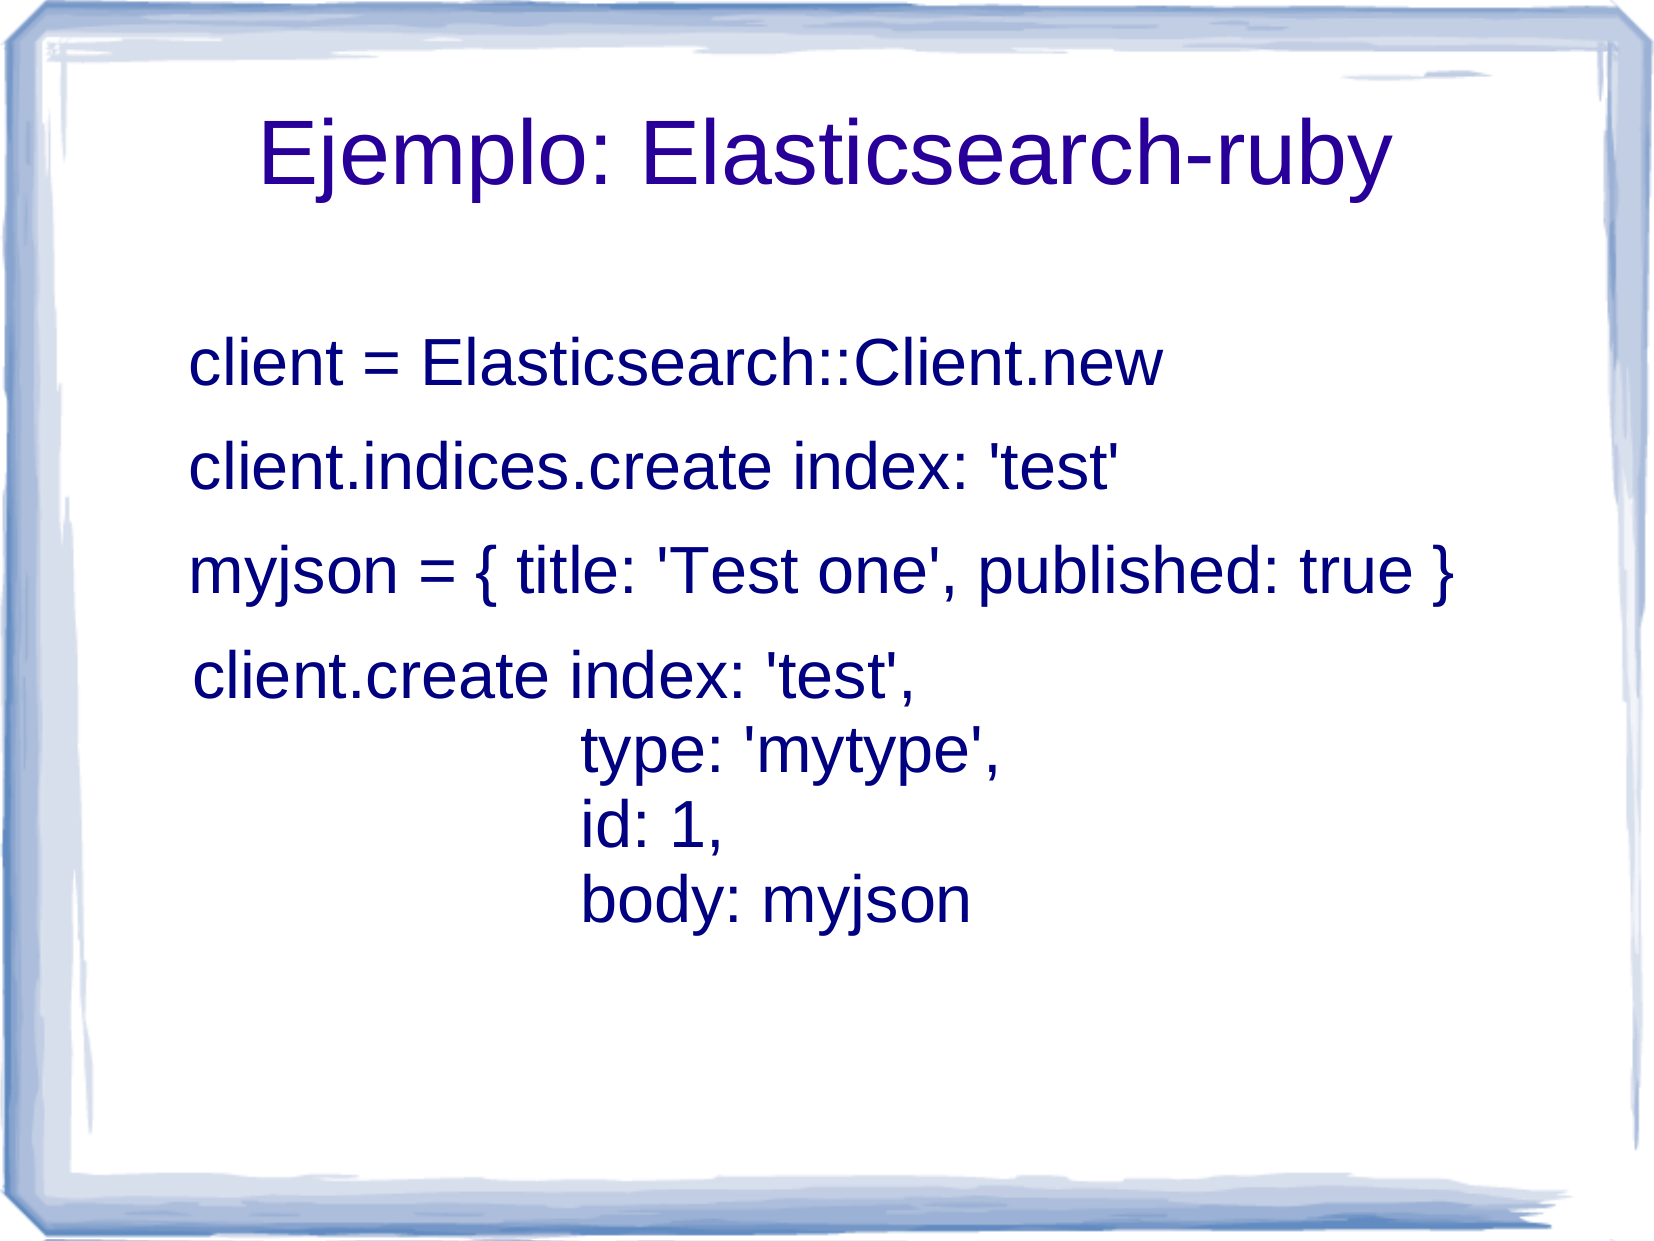

# Ejemplo: Elasticsearch-ruby
client = Elasticsearch::Client.new
client.indices.create index: 'test'
myjson = { title: 'Test one', published: true }
 client.create index: 'test',
 type: 'mytype',
 id: 1,
 body: myjson